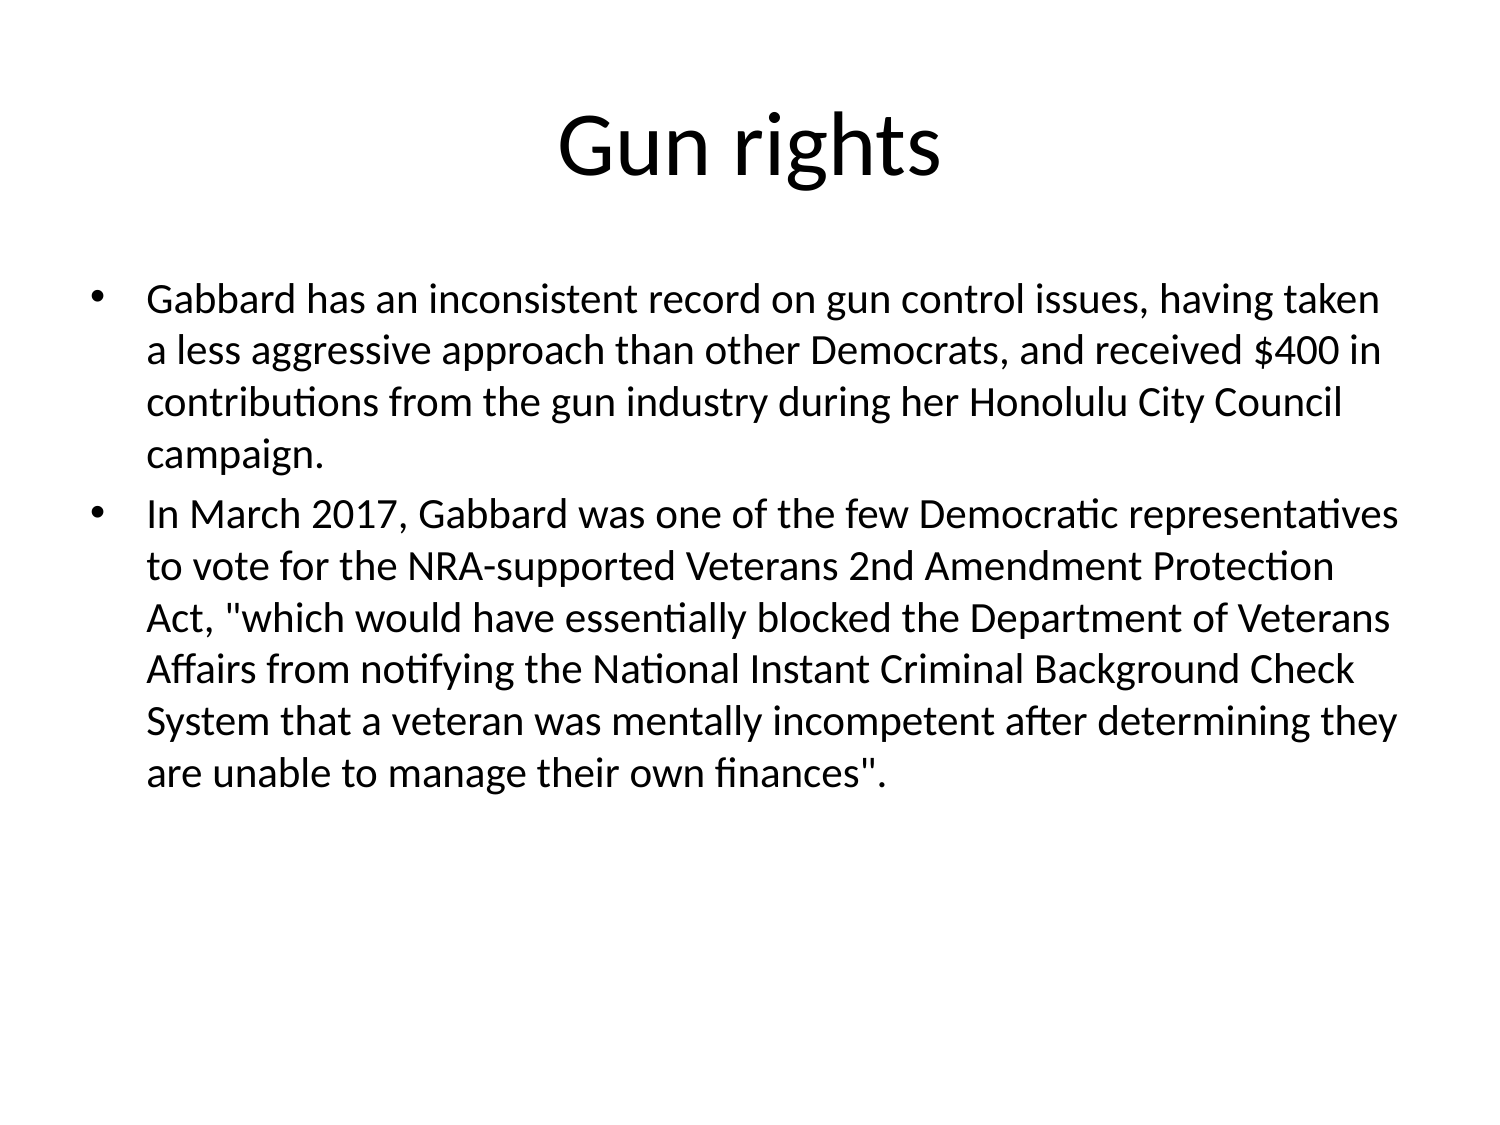

# Gun rights
Gabbard has an inconsistent record on gun control issues, having taken a less aggressive approach than other Democrats, and received $400 in contributions from the gun industry during her Honolulu City Council campaign.
In March 2017, Gabbard was one of the few Democratic representatives to vote for the NRA-supported Veterans 2nd Amendment Protection Act, "which would have essentially blocked the Department of Veterans Affairs from notifying the National Instant Criminal Background Check System that a veteran was mentally incompetent after determining they are unable to manage their own finances".